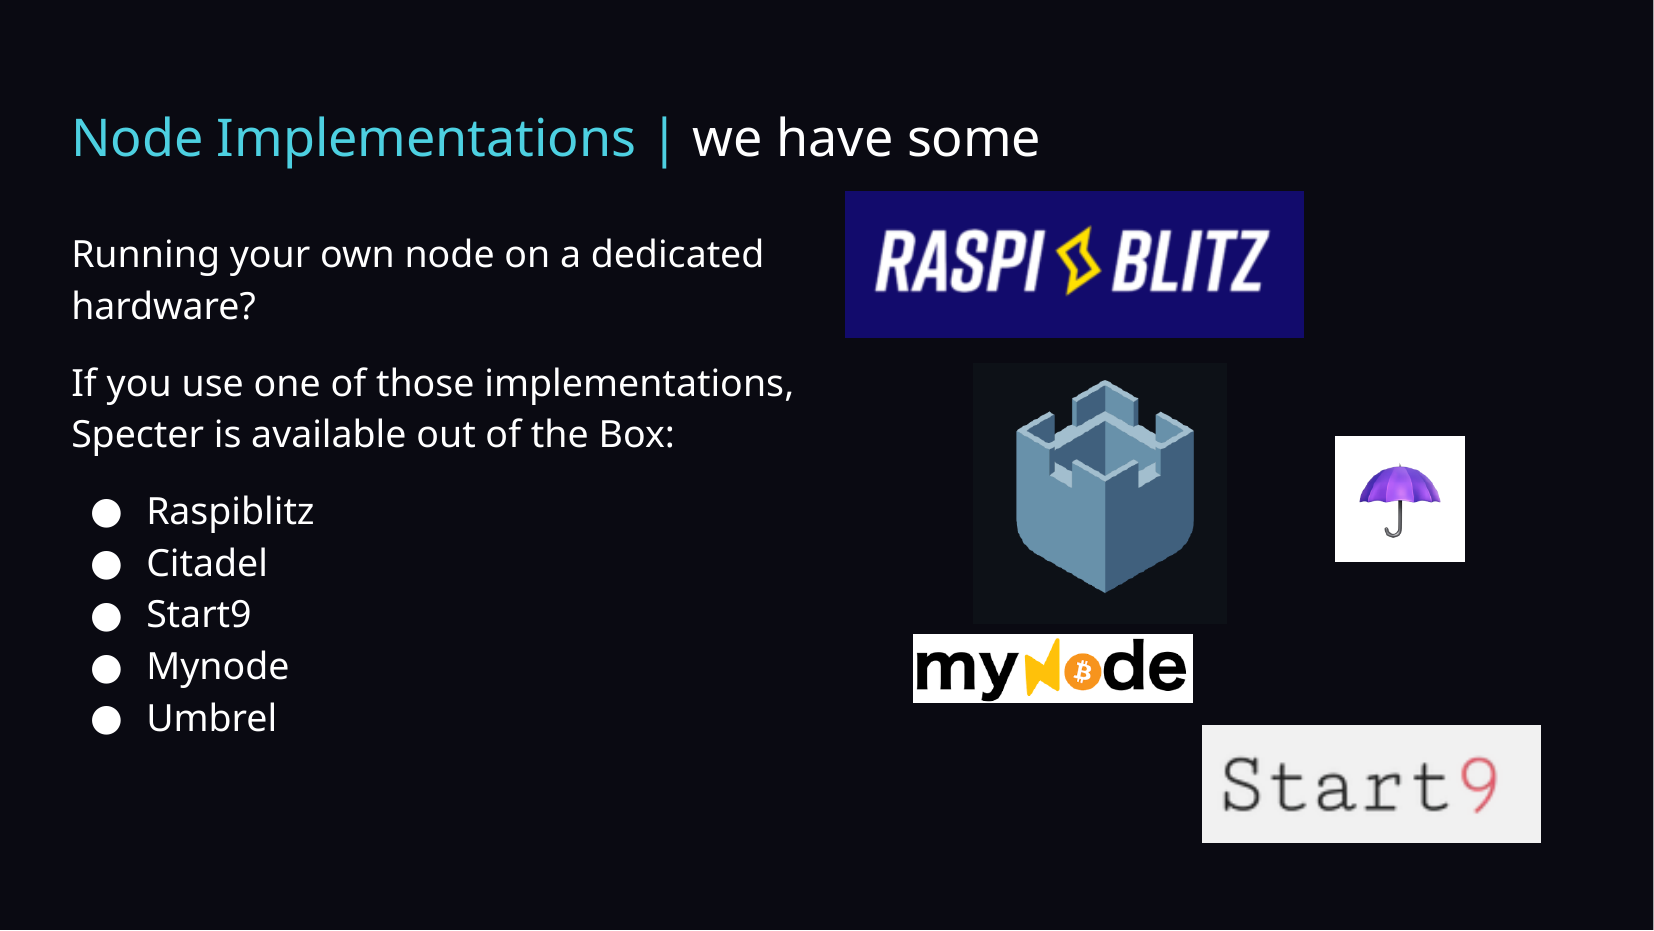

# Node Implementations | we have some
Running your own node on a dedicated hardware?
If you use one of those implementations, Specter is available out of the Box:
Raspiblitz
Citadel
Start9
Mynode
Umbrel